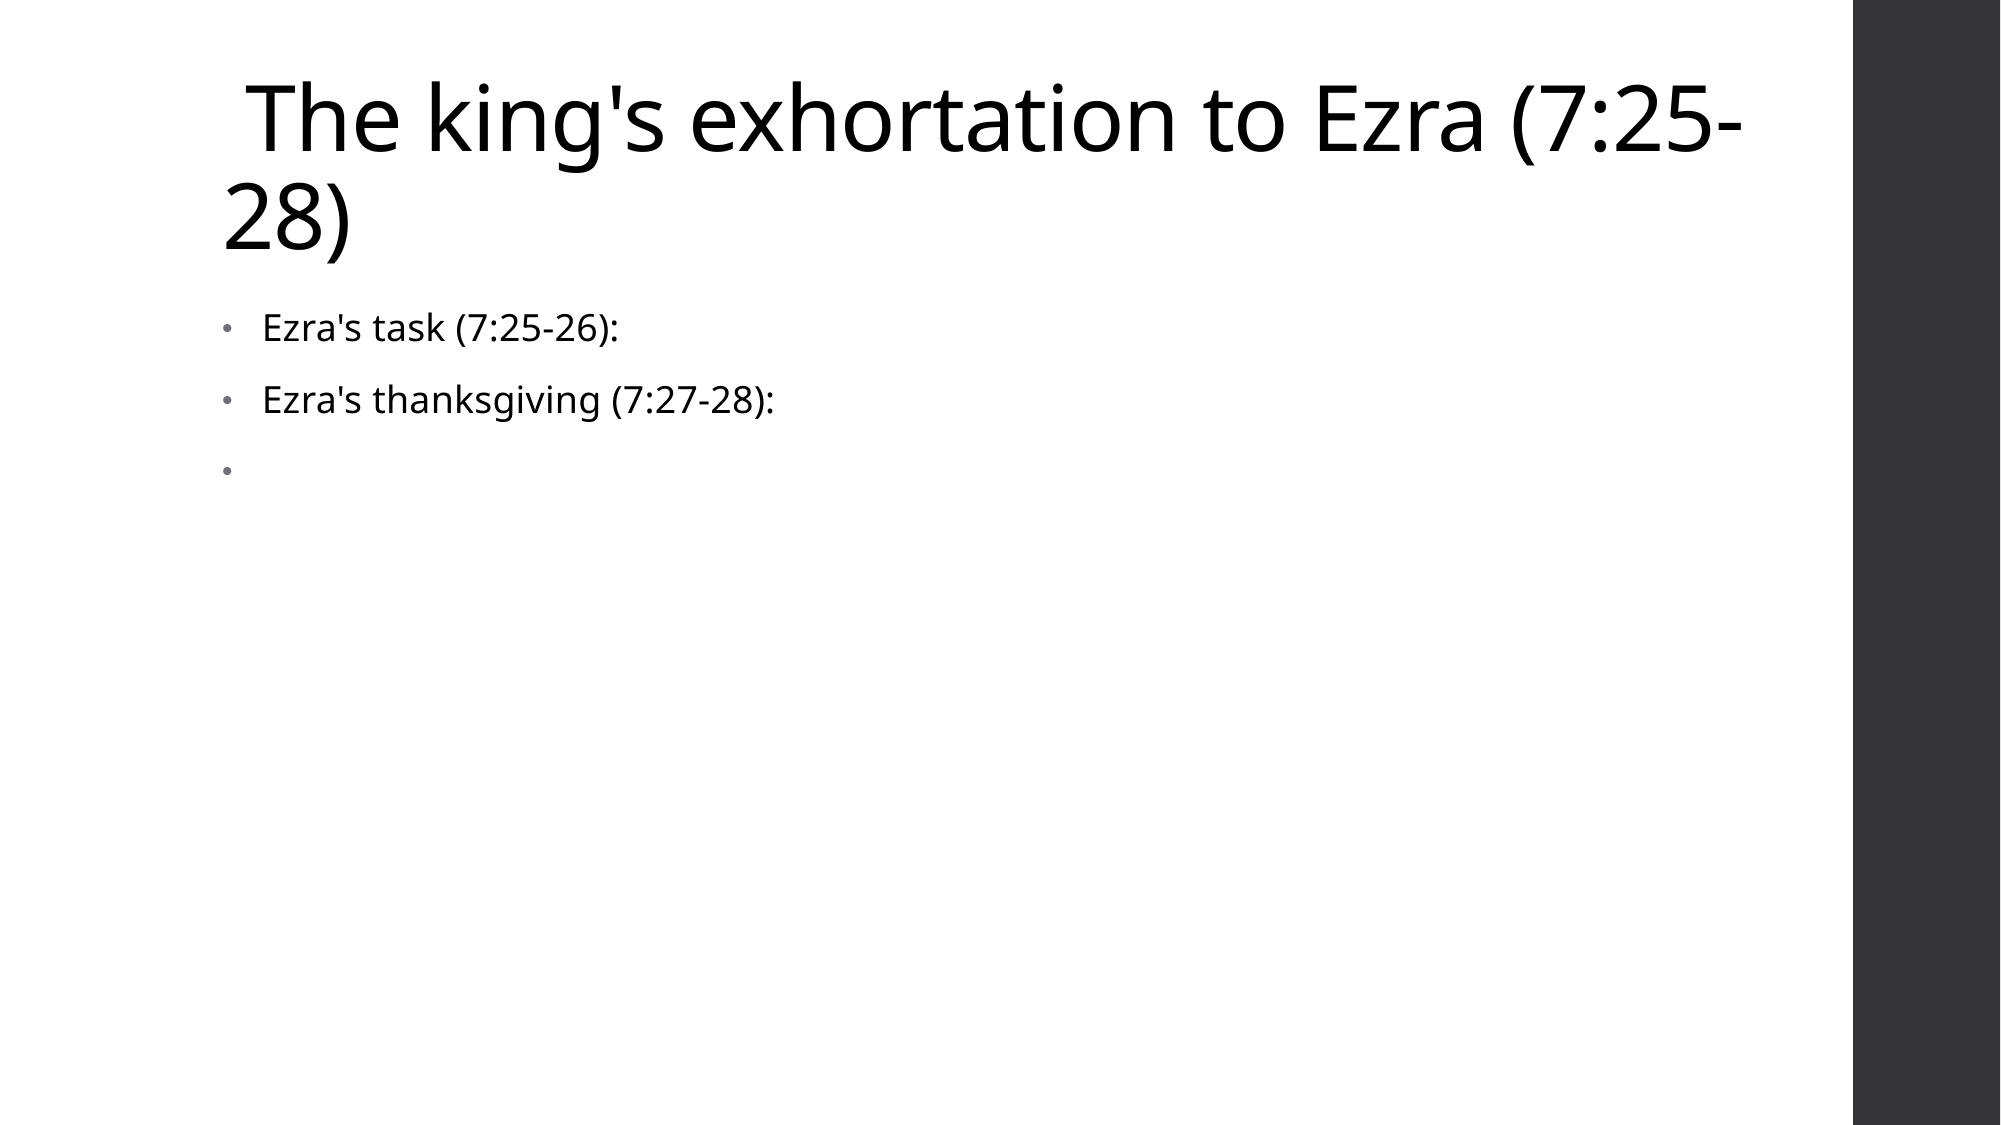

# The king's exhortation to Ezra (7:25-28)
 Ezra's task (7:25-26):
 Ezra's thanksgiving (7:27-28):